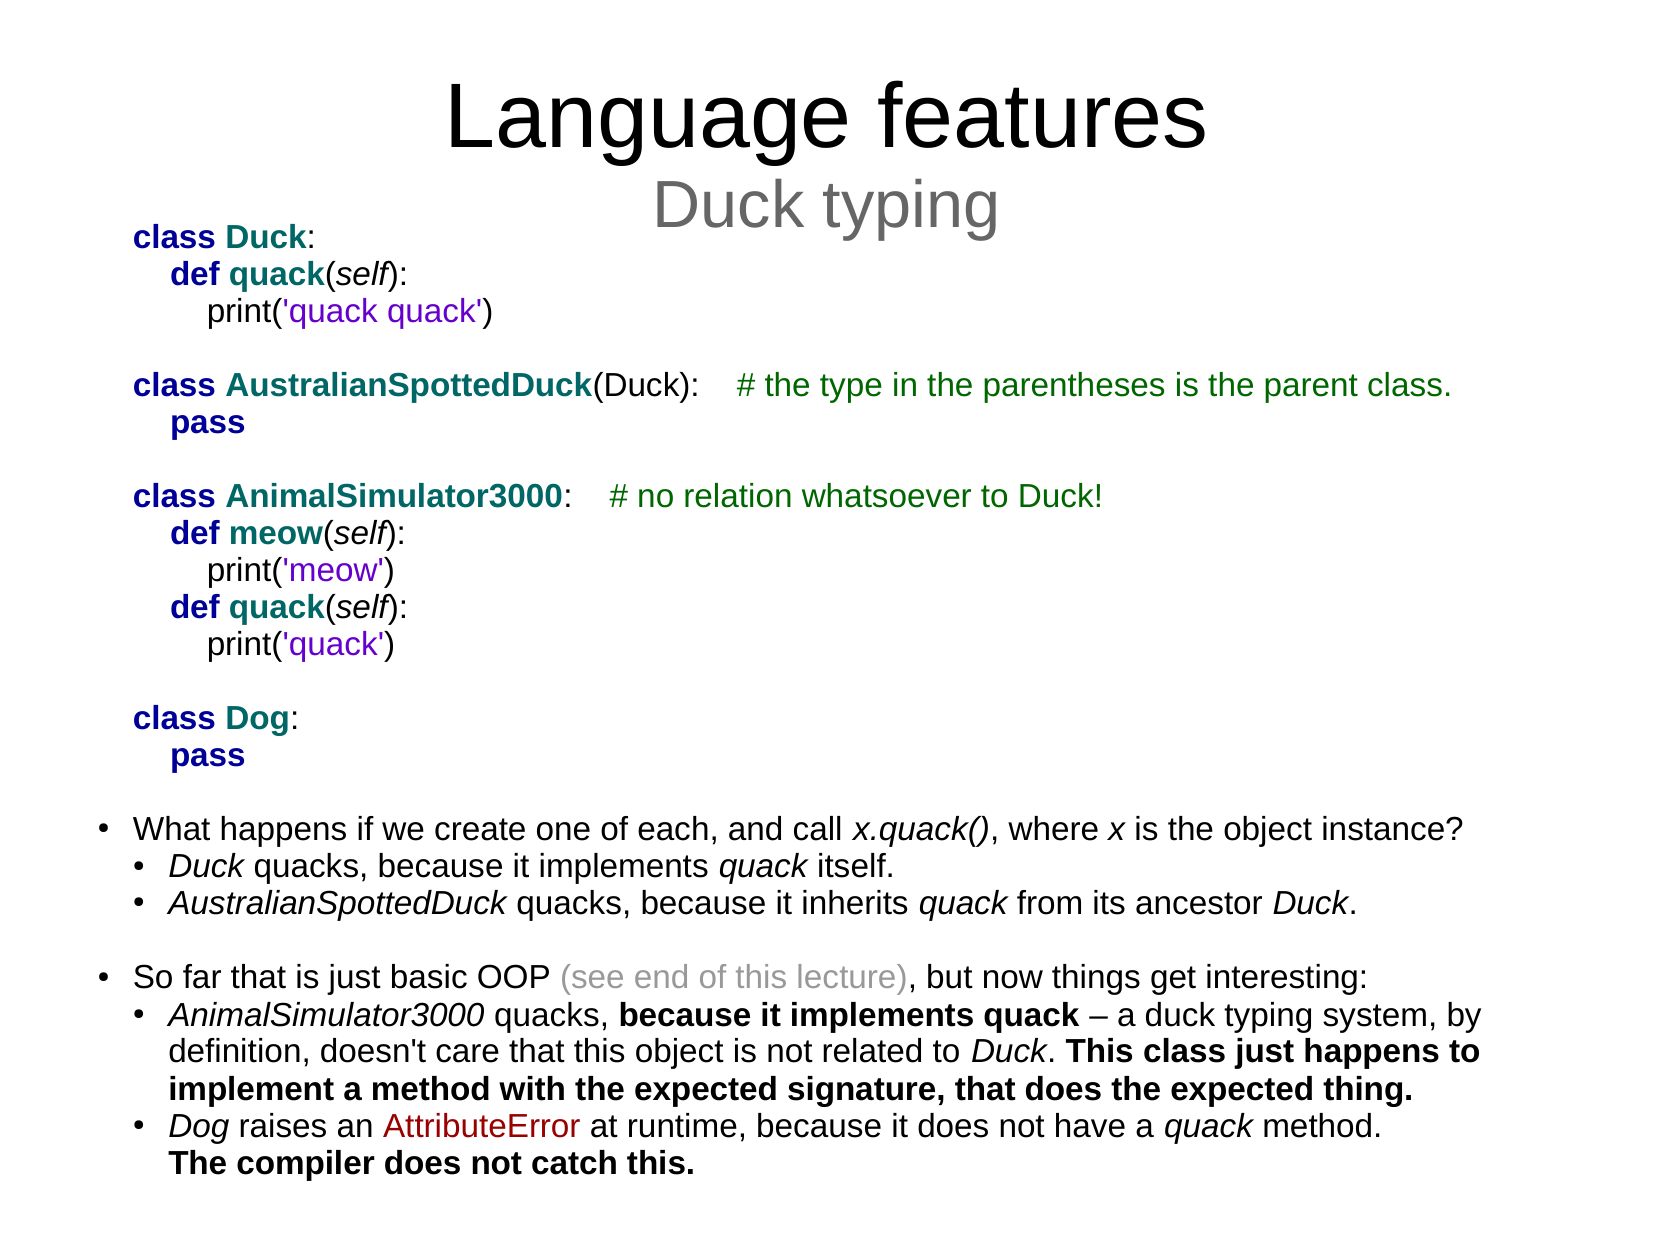

# Language features Duck typing
class Duck:
 def quack(self):
 print('quack quack')
class AustralianSpottedDuck(Duck): # the type in the parentheses is the parent class.
 pass
class AnimalSimulator3000: # no relation whatsoever to Duck!
 def meow(self):
 print('meow')
 def quack(self):
 print('quack')
class Dog:
 pass
What happens if we create one of each, and call x.quack(), where x is the object instance?
Duck quacks, because it implements quack itself.
AustralianSpottedDuck quacks, because it inherits quack from its ancestor Duck.
So far that is just basic OOP (see end of this lecture), but now things get interesting:
AnimalSimulator3000 quacks, because it implements quack – a duck typing system, by definition, doesn't care that this object is not related to Duck. This class just happens to implement a method with the expected signature, that does the expected thing.
Dog raises an AttributeError at runtime, because it does not have a quack method.
The compiler does not catch this.